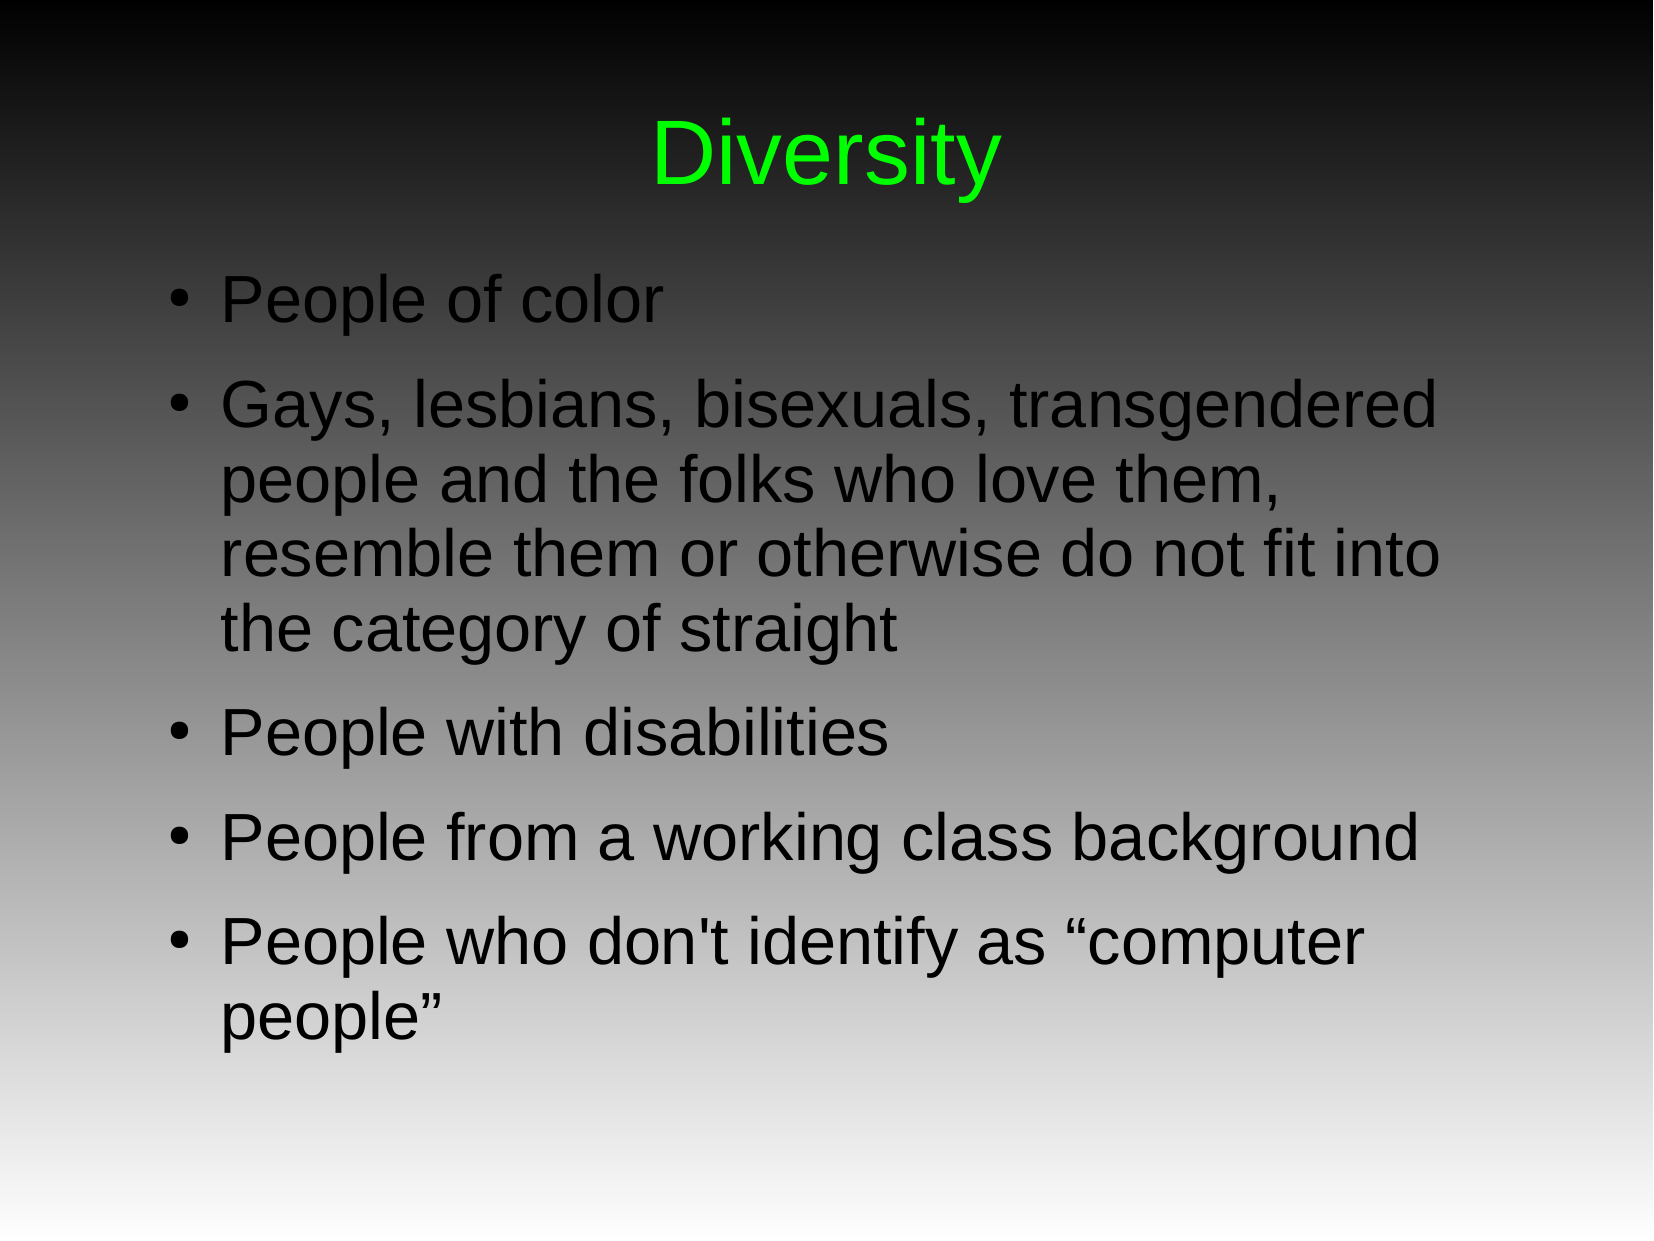

# Diversity
People of color
Gays, lesbians, bisexuals, transgendered people and the folks who love them, resemble them or otherwise do not fit into the category of straight
People with disabilities
People from a working class background
People who don't identify as “computer people”